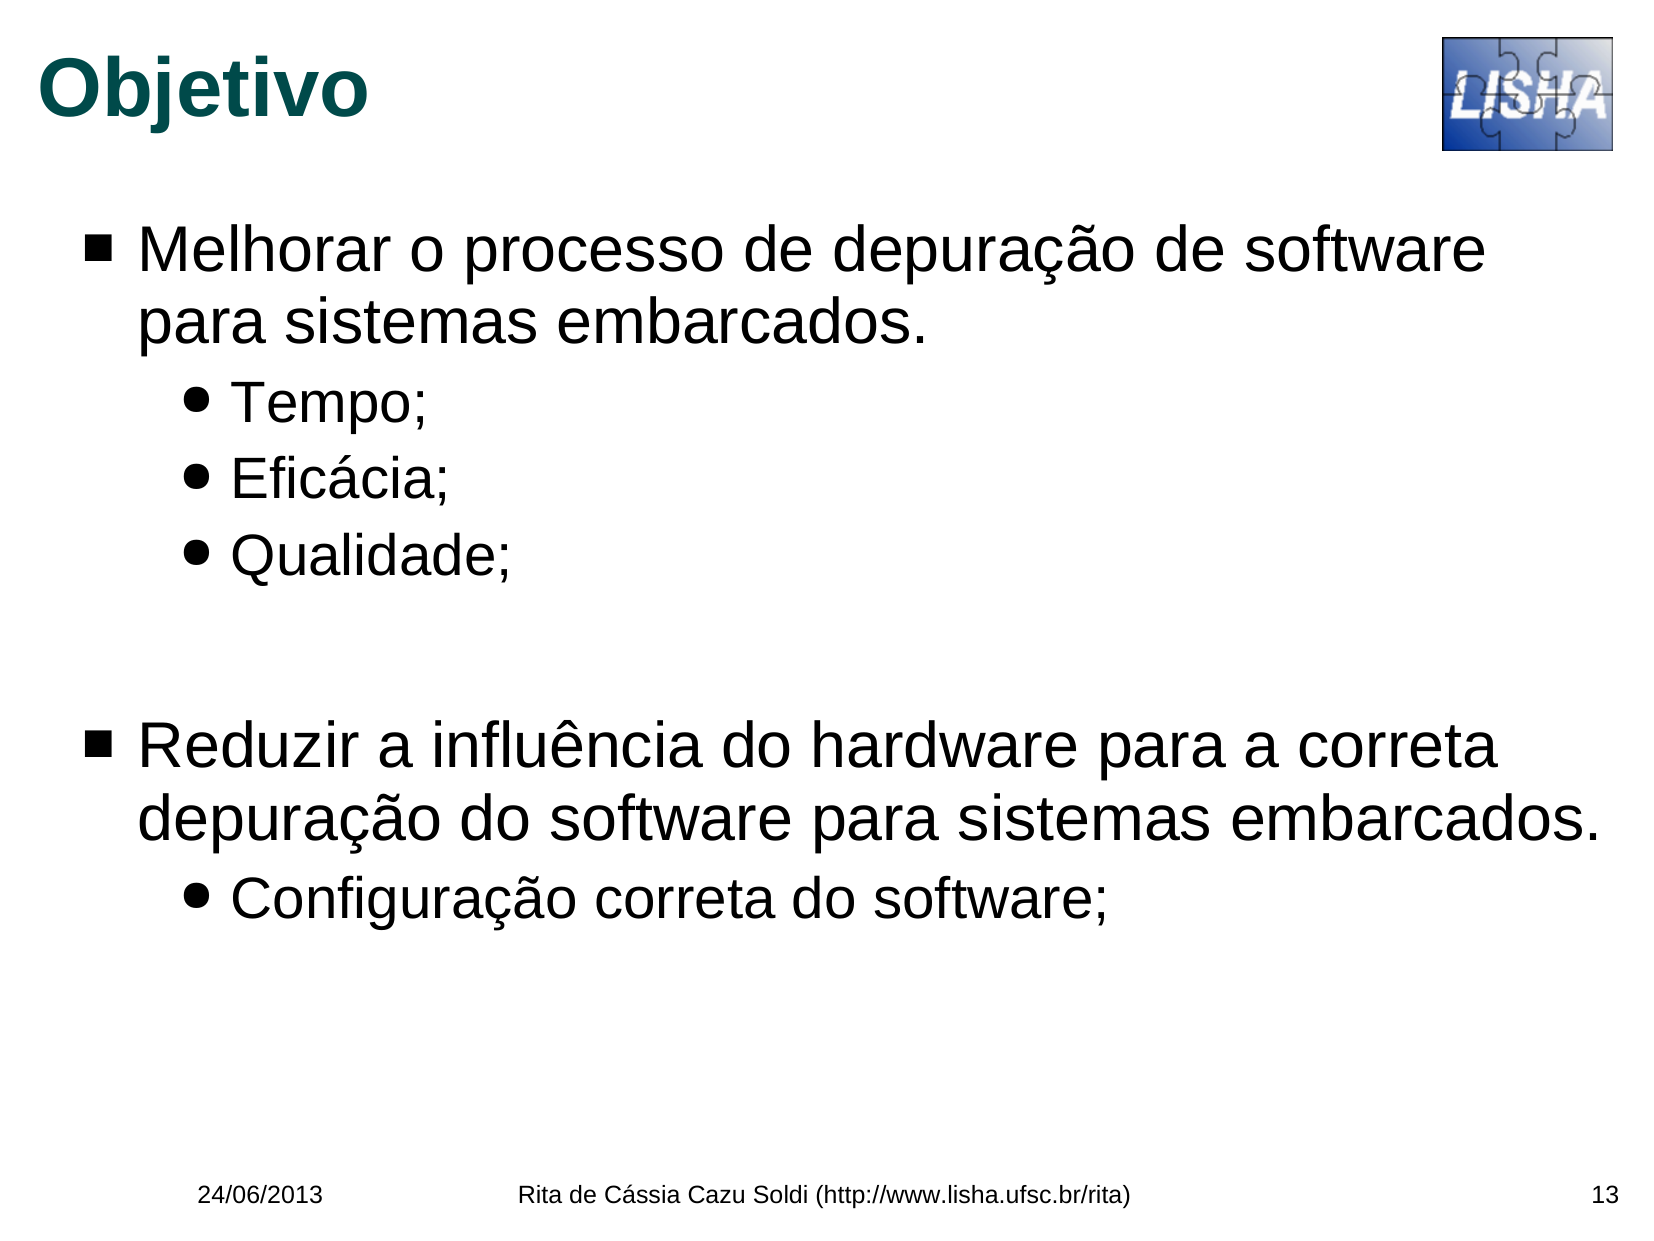

# Objetivo
Melhorar o processo de depuração de software para sistemas embarcados.
 Tempo;
 Eficácia;
 Qualidade;
Reduzir a influência do hardware para a correta depuração do software para sistemas embarcados.
 Configuração correta do software;